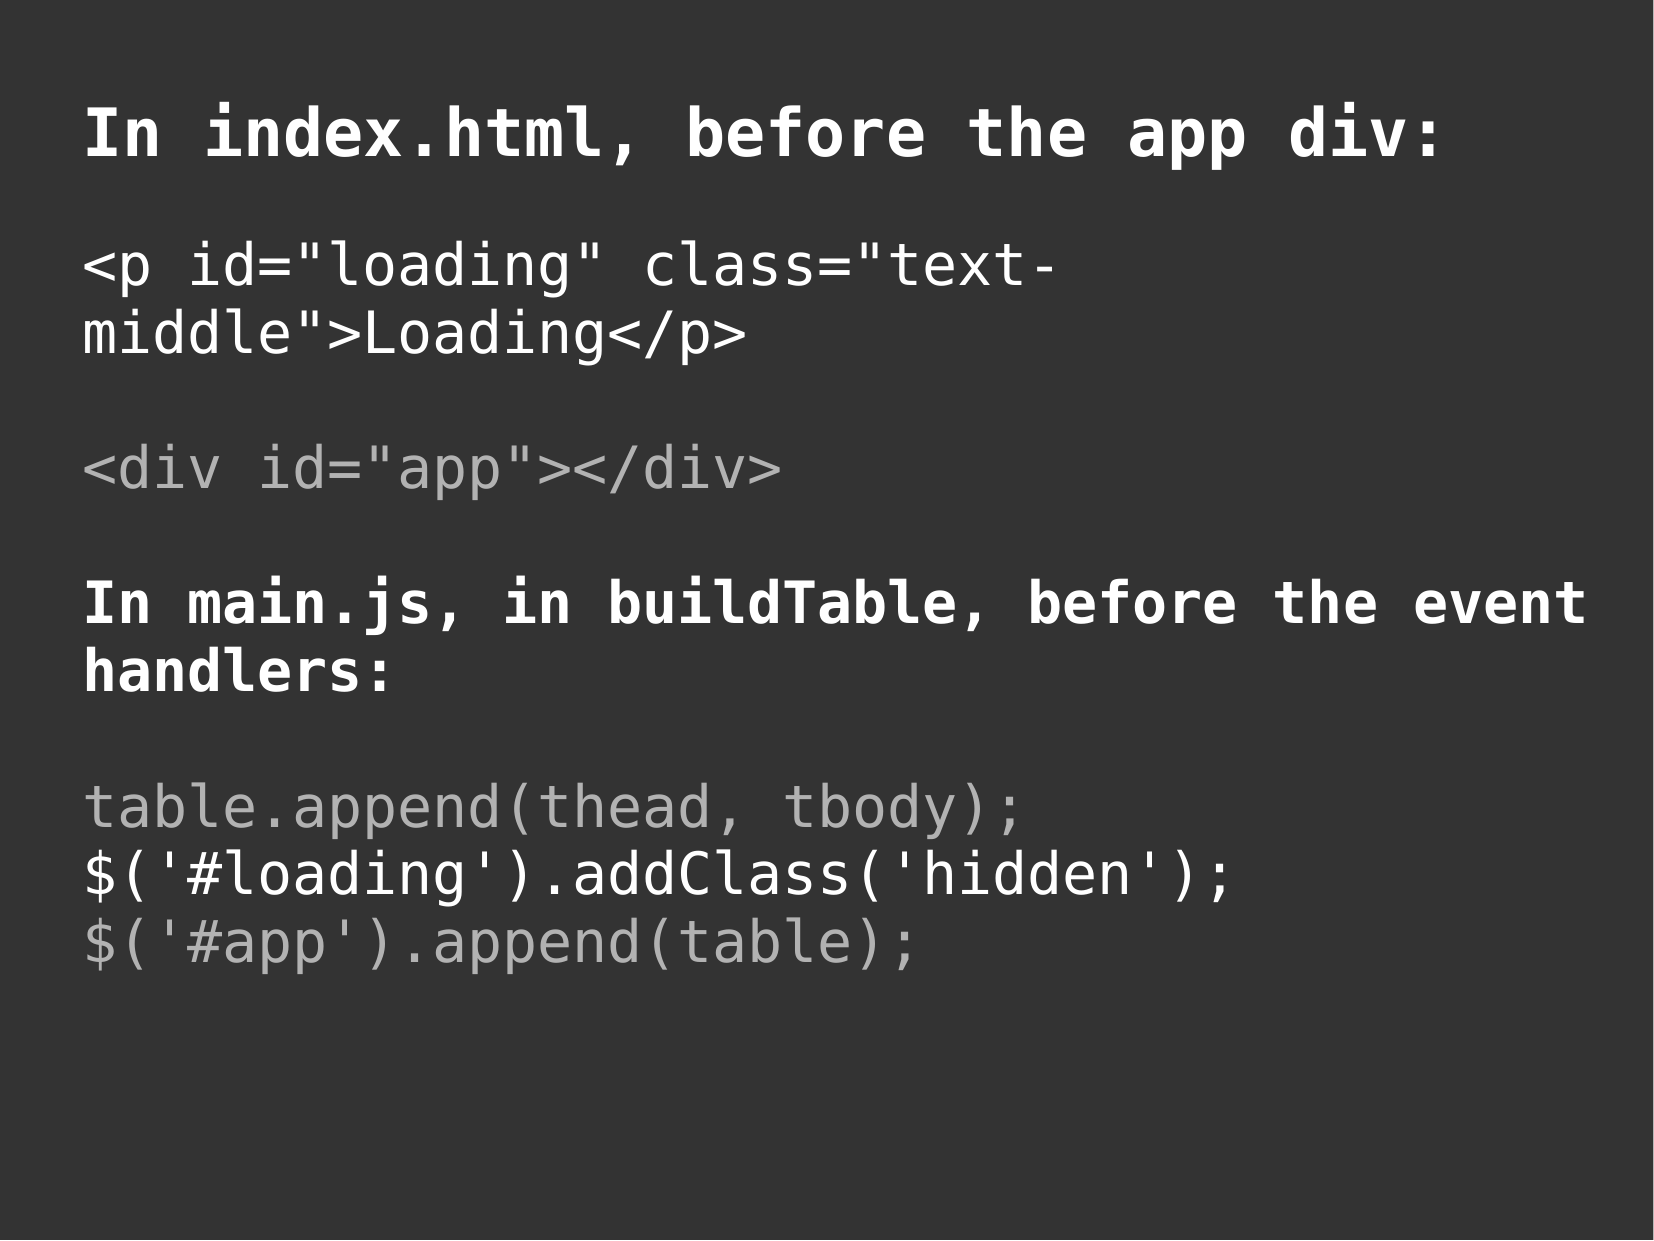

# In index.html, before the app div:
<p id="loading" class="text-middle">Loading</p>
<div id="app"></div>
In main.js, in buildTable, before the event handlers:
table.append(thead, tbody);
$('#loading').addClass('hidden');
$('#app').append(table);